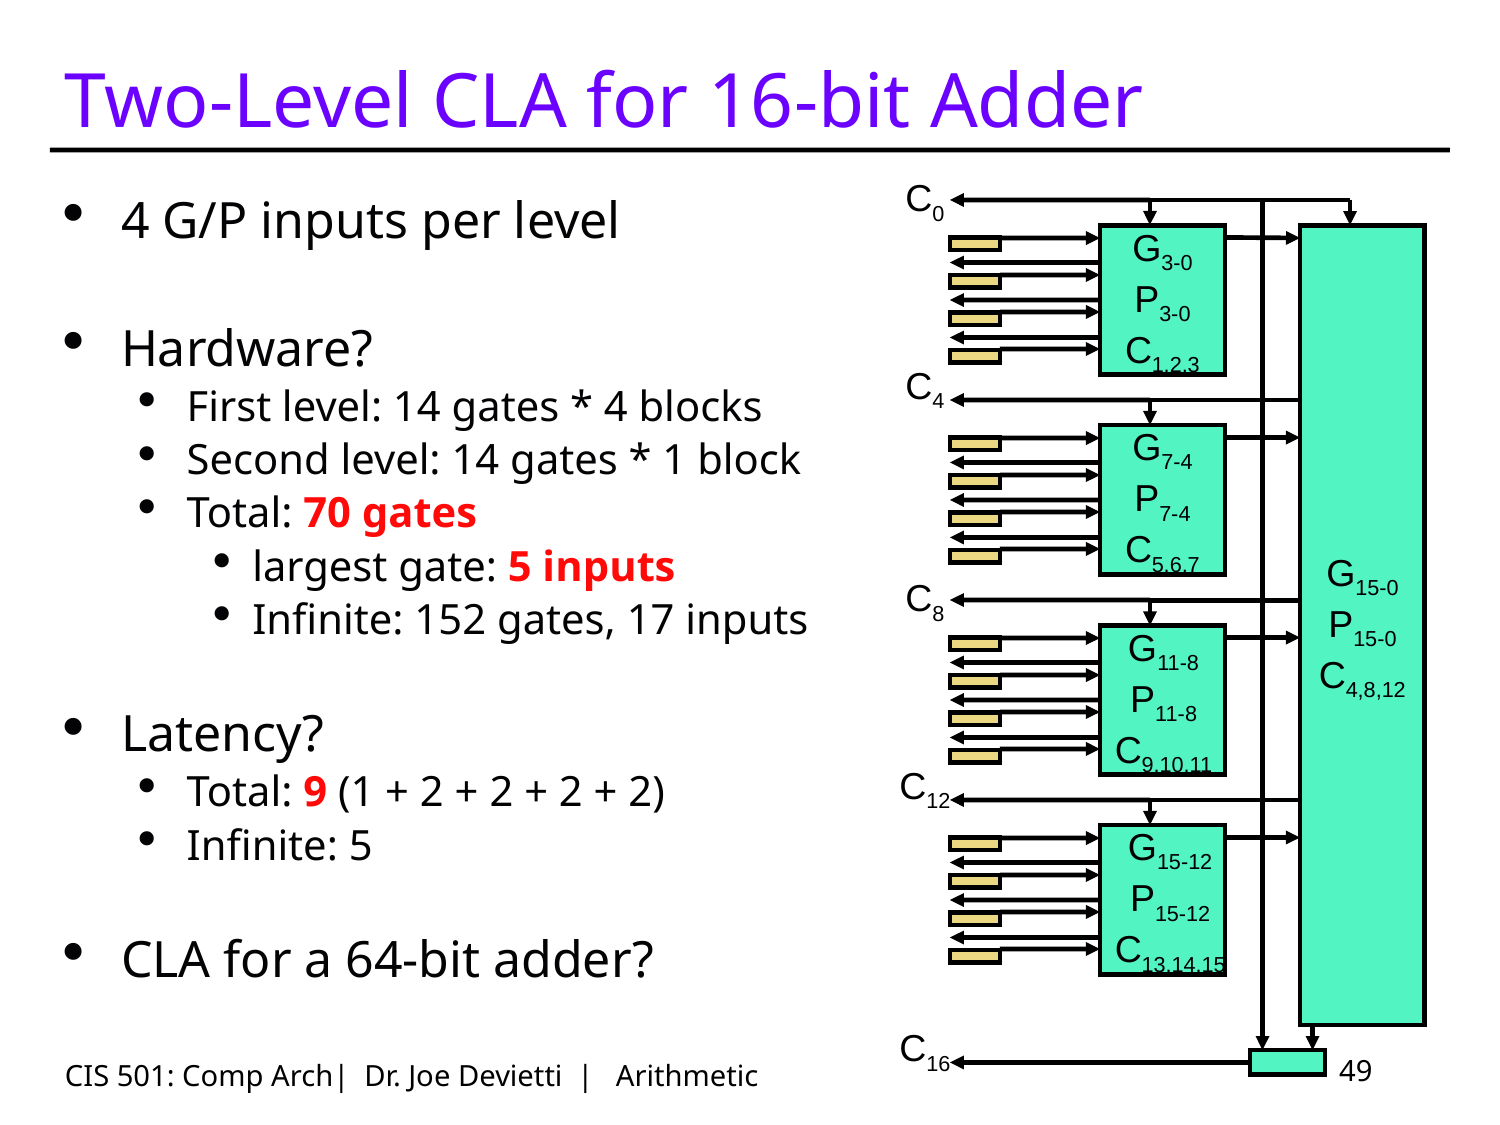

Two-Level CLA for 16-bit Adder
C0
4 G/P inputs per level
Hardware?
First level: 14 gates * 4 blocks
Second level: 14 gates * 1 block
Total: 70 gates
largest gate: 5 inputs
Infinite: 152 gates, 17 inputs
Latency?
Total: 9 (1 + 2 + 2 + 2 + 2)
Infinite: 5
CLA for a 64-bit adder?
G3-0
P3-0
C1,2,3
G15-0
P15-0
C4,8,12
C4
G7-4
P7-4
C5,6,7
C8
G11-8
P11-8
C9,10,11
C12
G15-12
P15-12
C13,14,15
C16
CIS 501: Comp Arch| Dr. Joe Devietti | Arithmetic